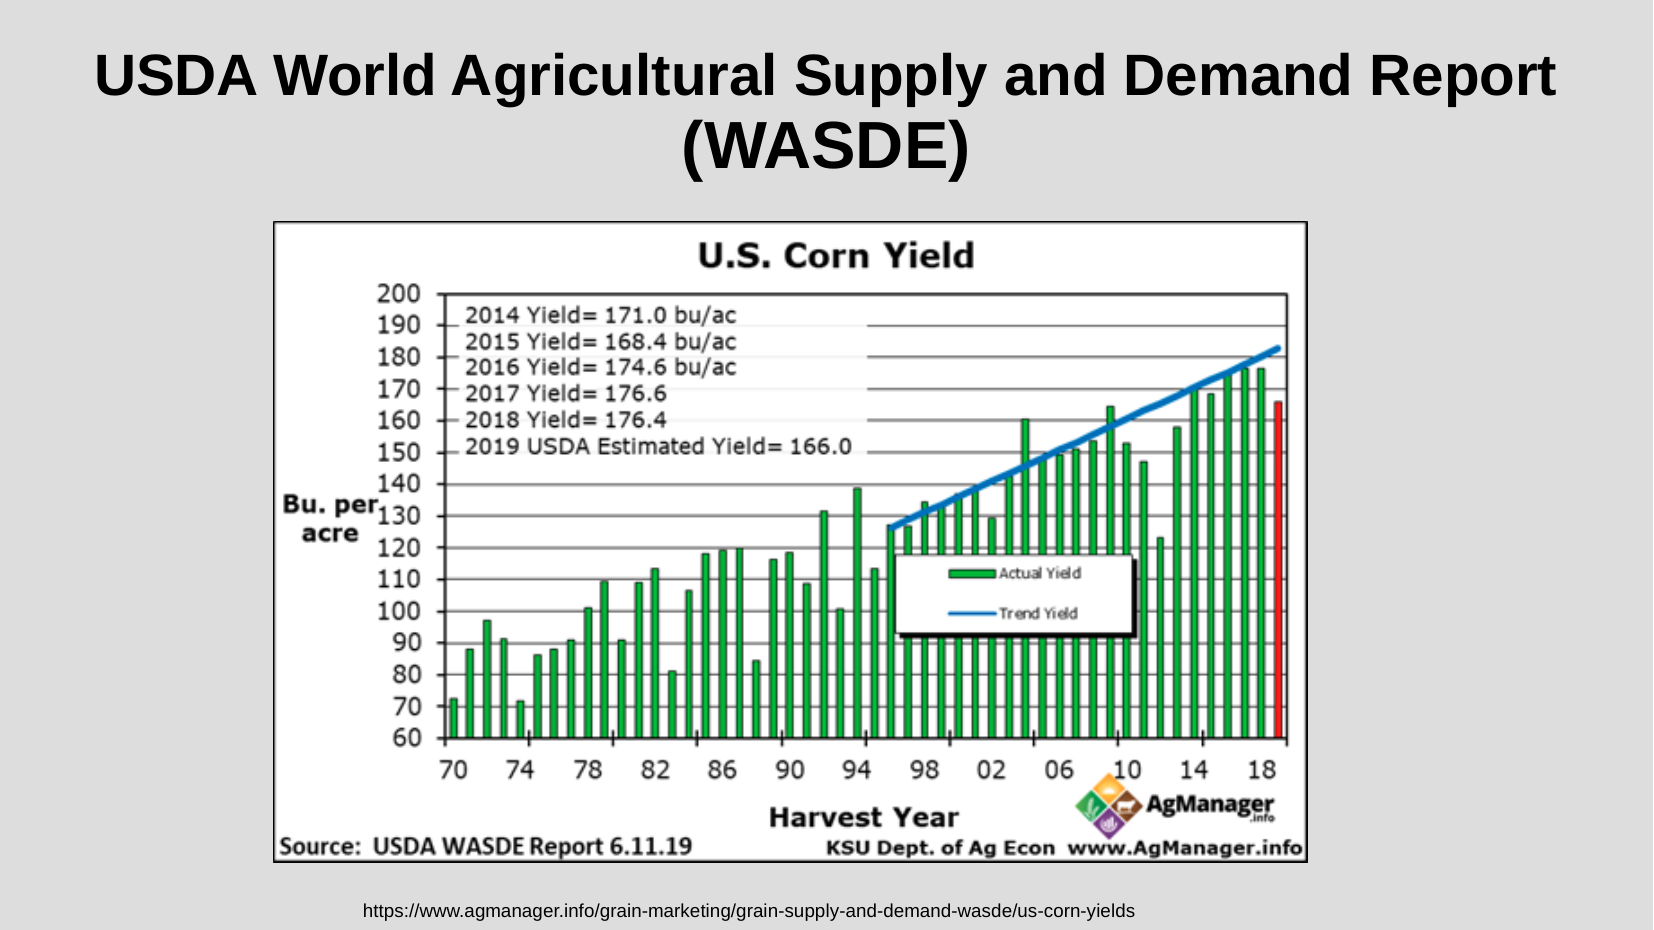

# USDA World Agricultural Supply and Demand Report (WASDE)
https://www.agmanager.info/grain-marketing/grain-supply-and-demand-wasde/us-corn-yields